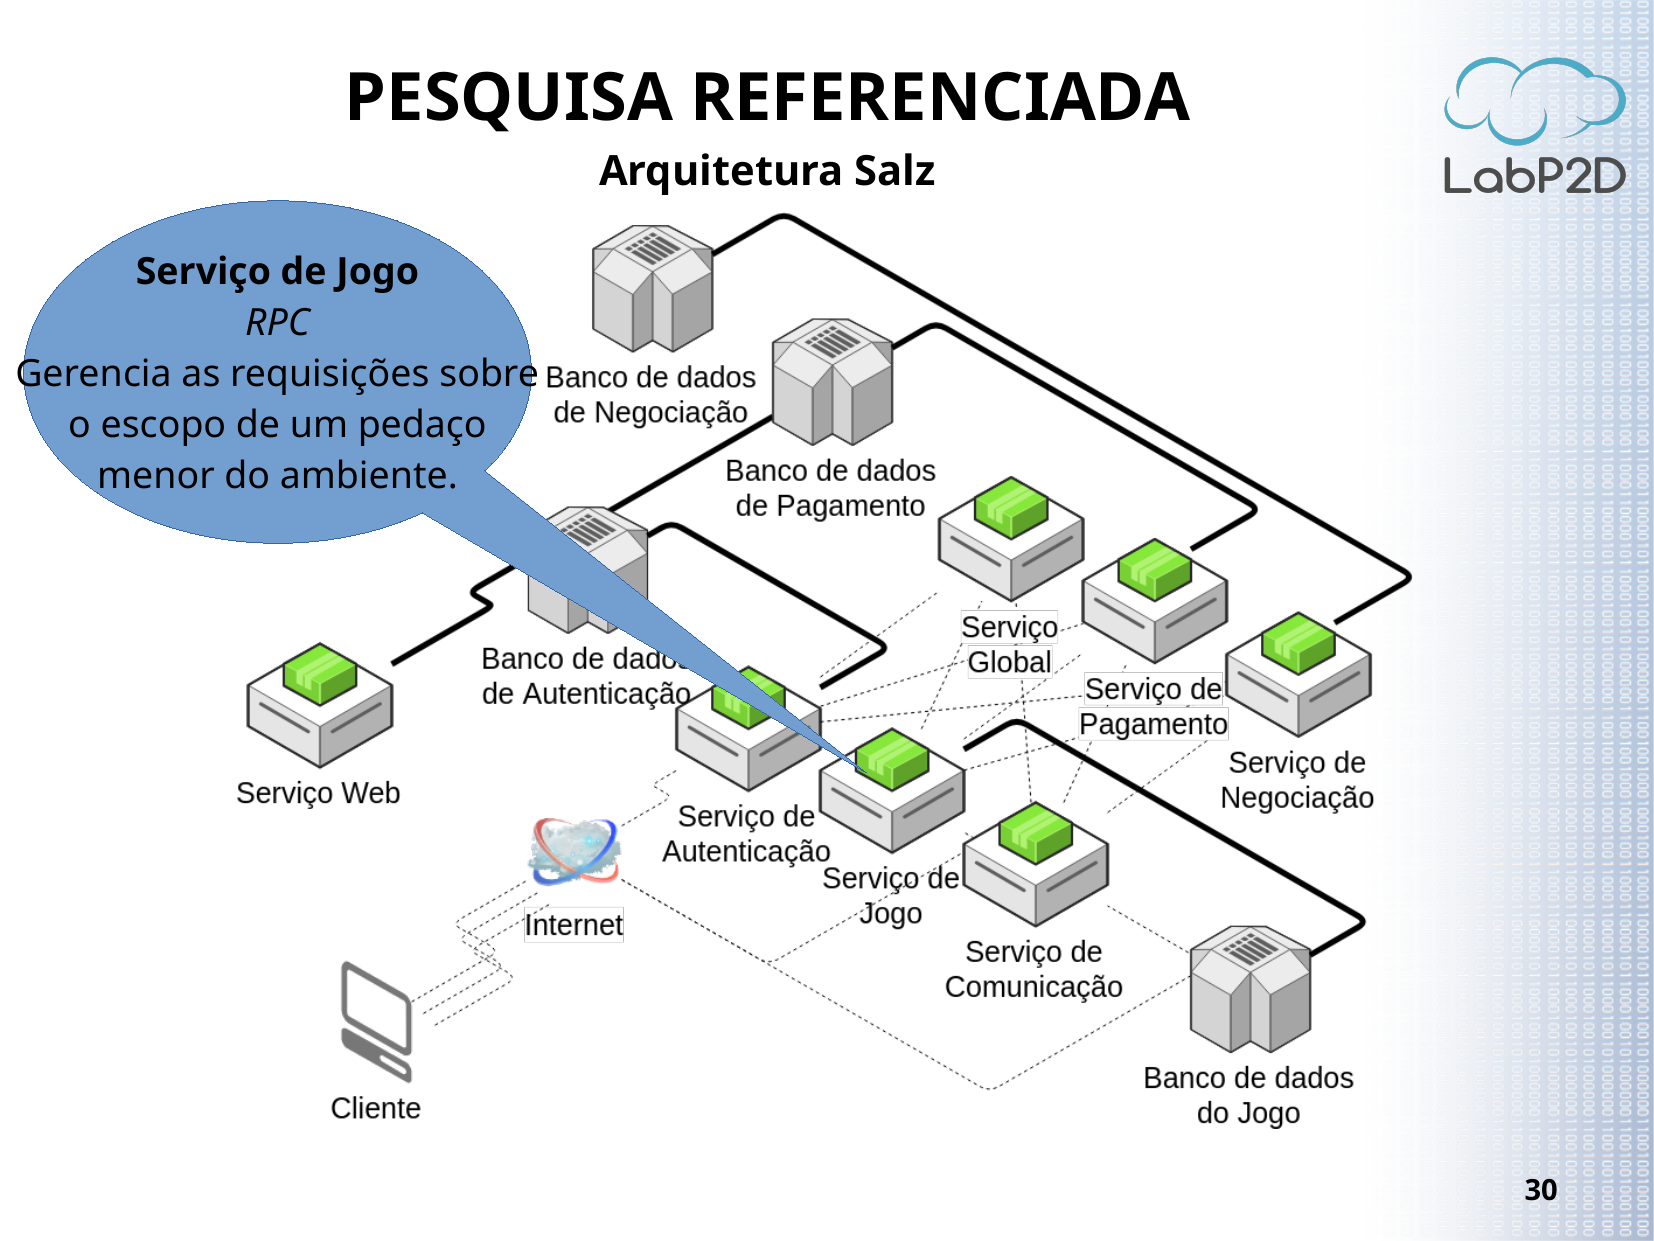

# PESQUISA REFERENCIADA Arquitetura Salz
Serviço de Jogo
RPC
Gerencia as requisições sobre
o escopo de um pedaço
menor do ambiente.
30